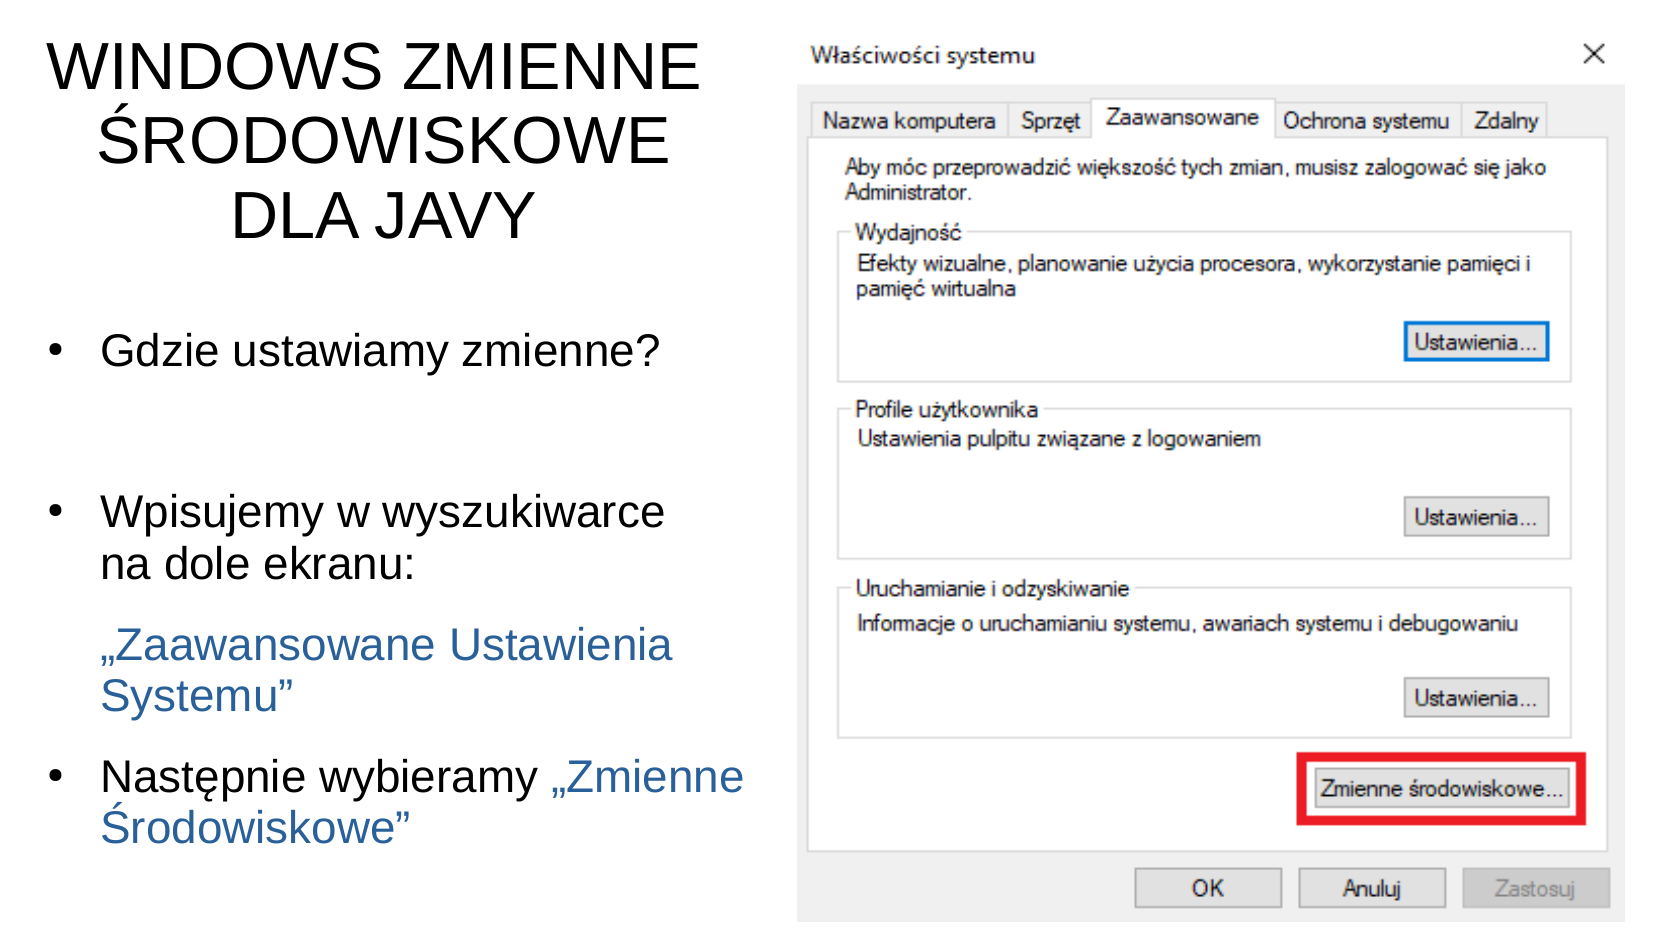

# WINDOWS ZMIENNE ŚRODOWISKOWE DLA JAVY
Gdzie ustawiamy zmienne?
Wpisujemy w wyszukiwarce
na dole ekranu:
„Zaawansowane Ustawienia
Systemu”
Następnie wybieramy „Zmienne Środowiskowe”